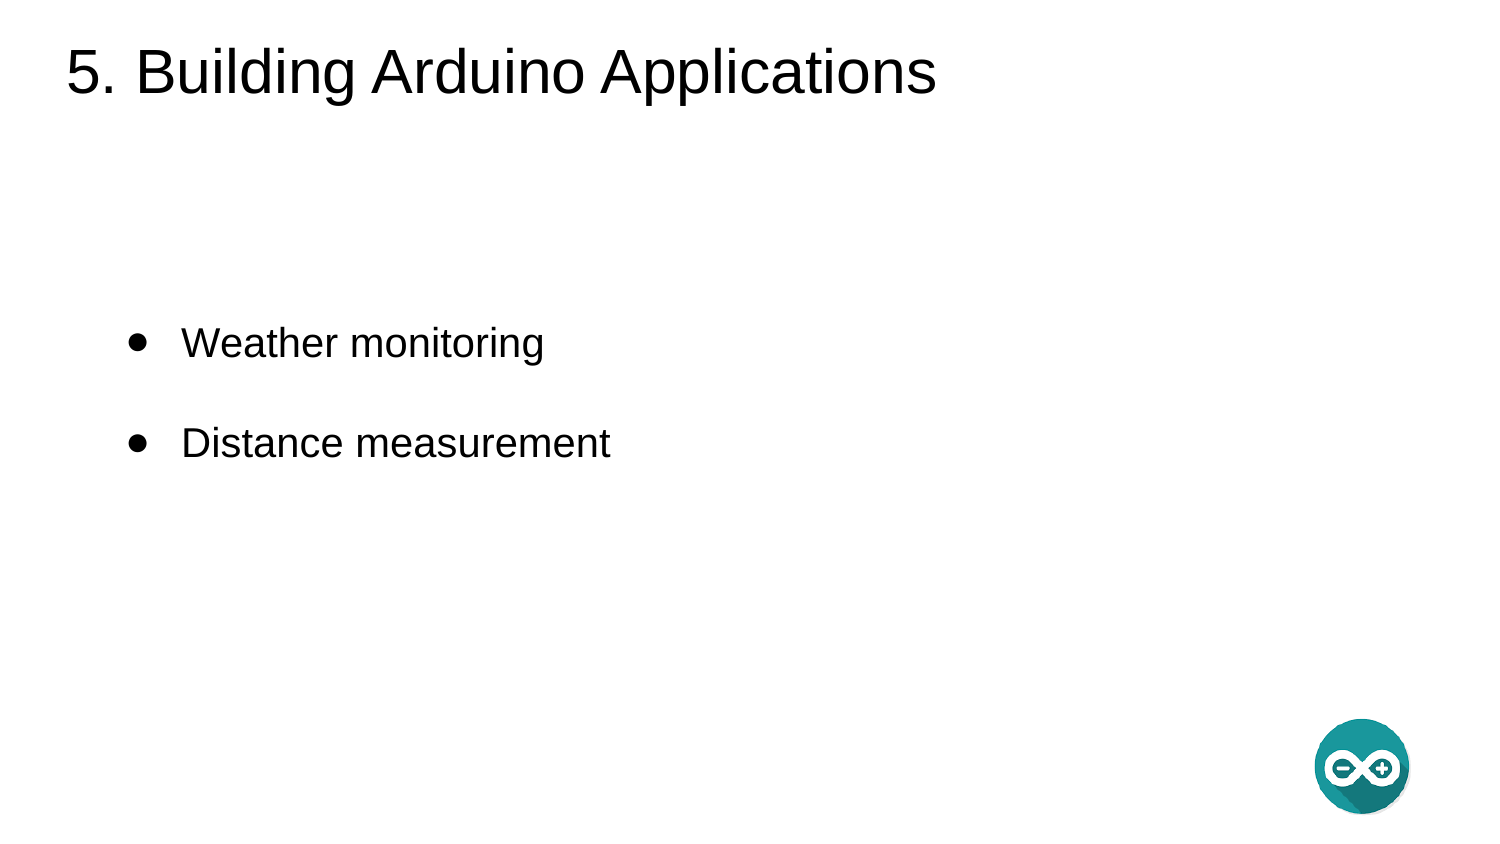

# 5. Building Arduino Applications
Weather monitoring
Distance measurement